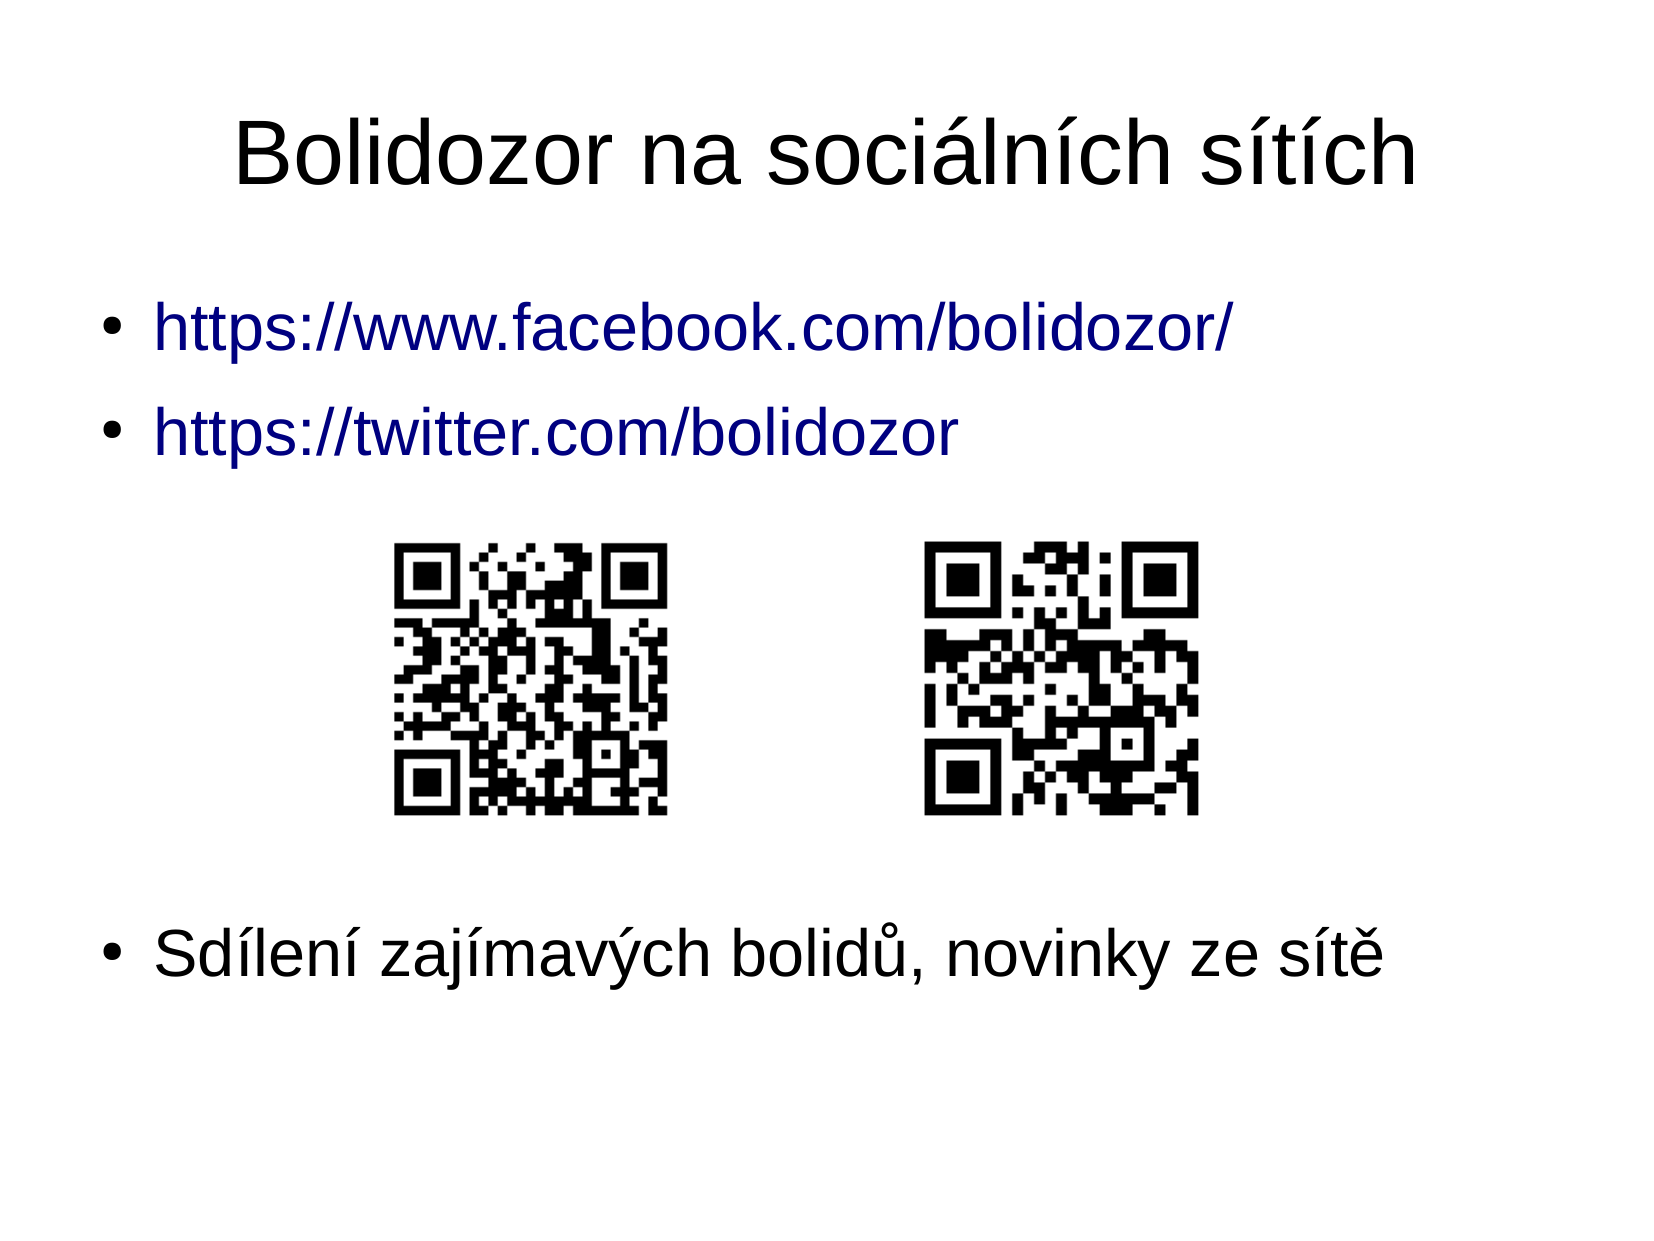

# Bolidozor na sociálních sítích
https://www.facebook.com/bolidozor/
https://twitter.com/bolidozor
Sdílení zajímavých bolidů, novinky ze sítě